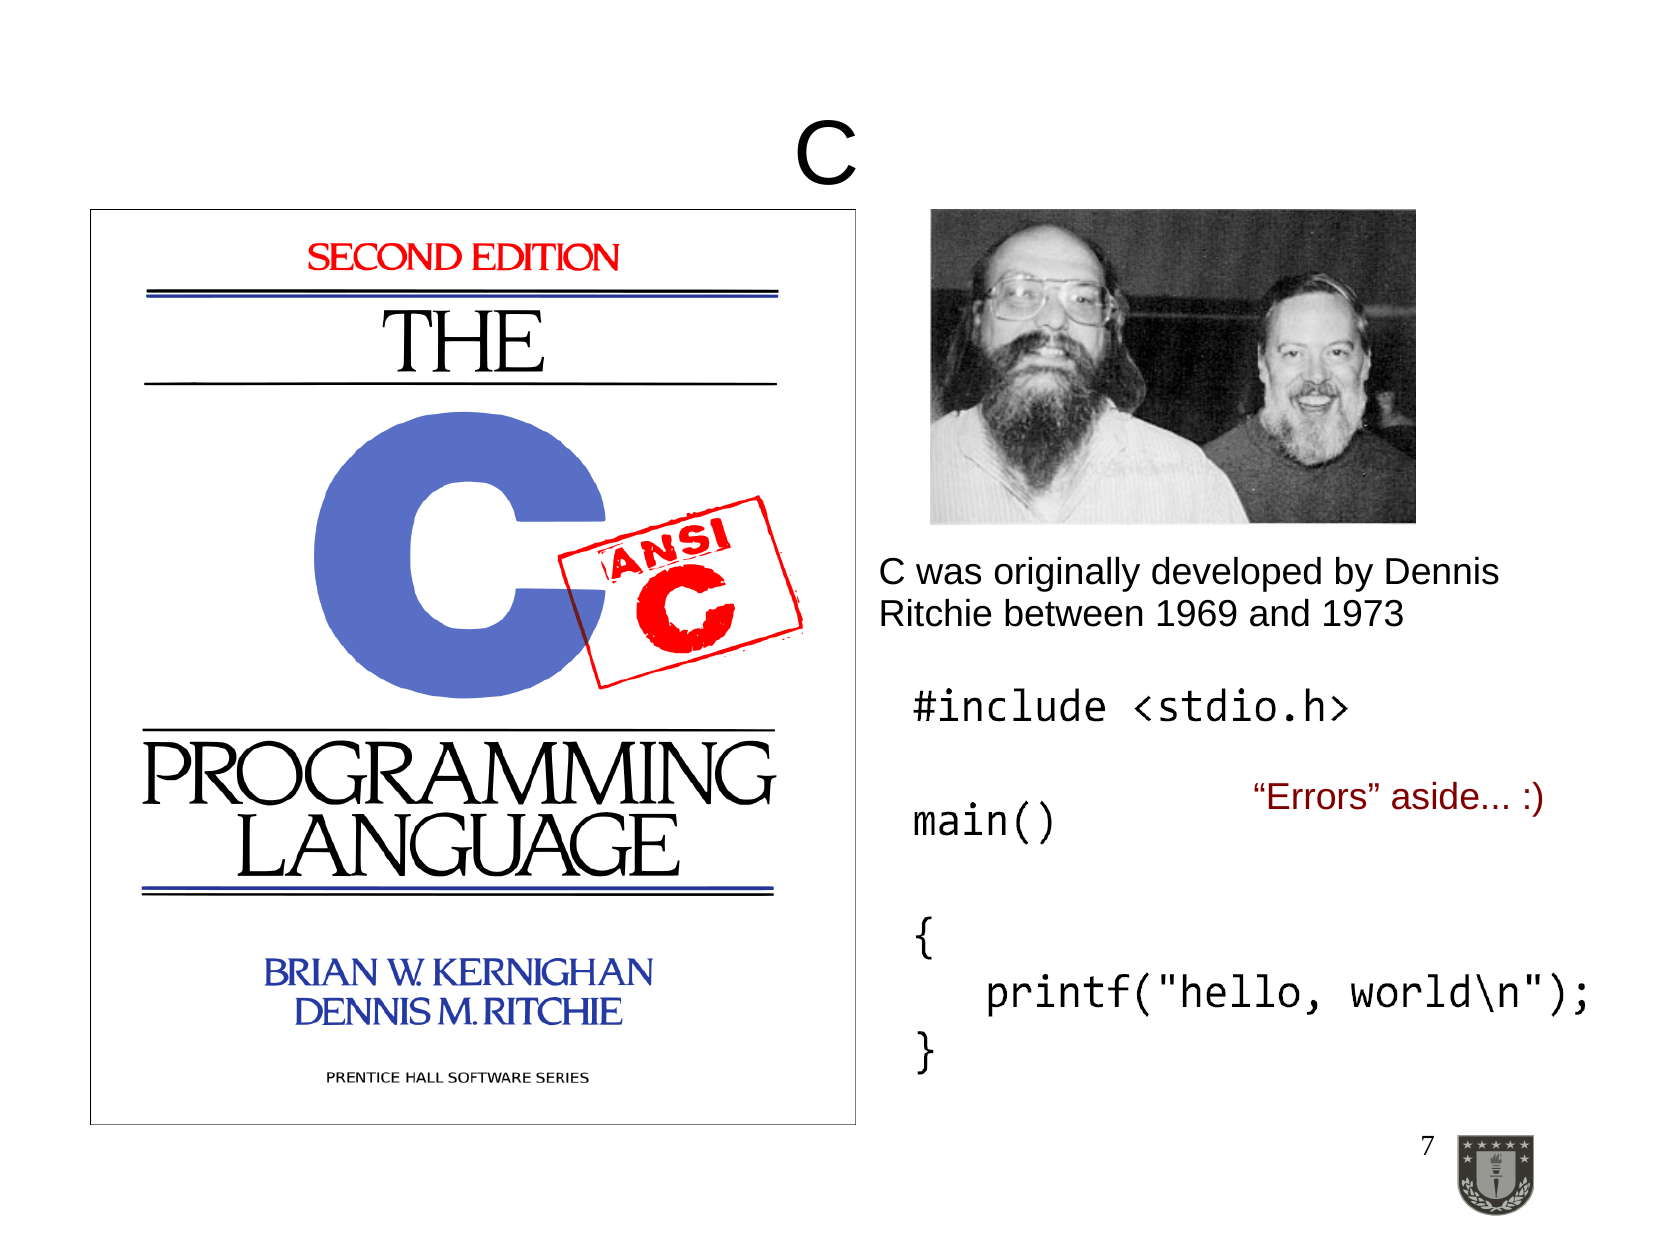

# C
C was originally developed by Dennis Ritchie between 1969 and 1973
“Errors” aside... :)
7